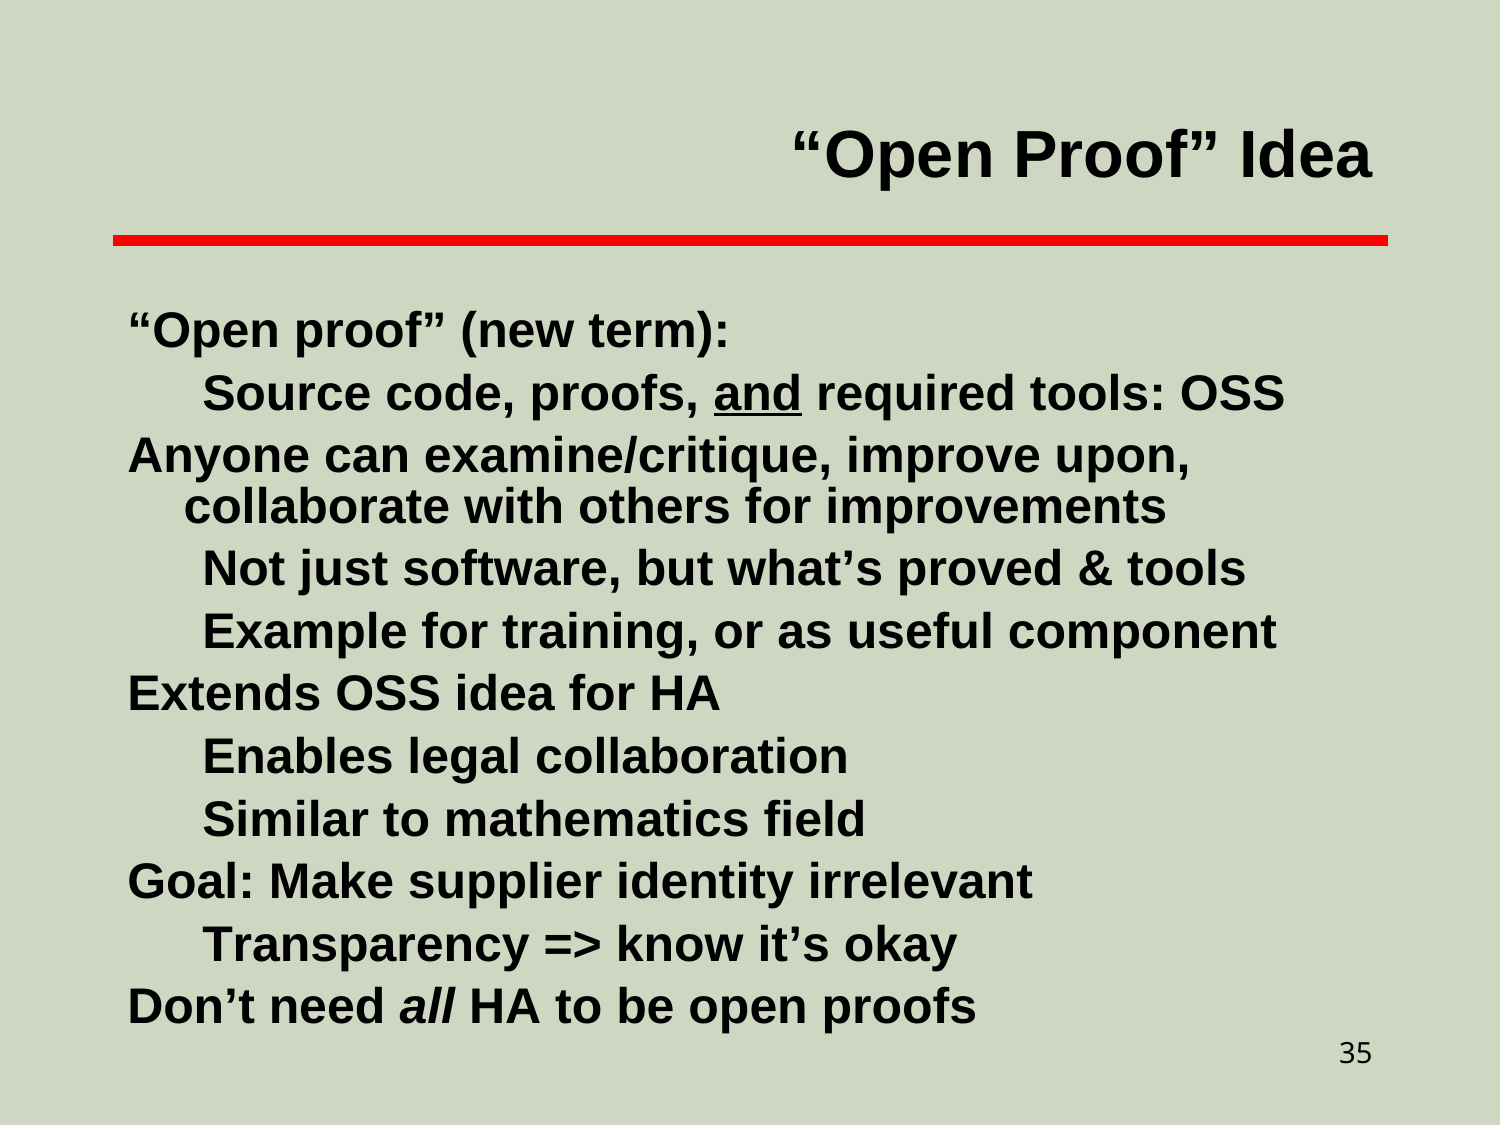

# “Open Proof” Idea
“Open proof” (new term):
Source code, proofs, and required tools: OSS
Anyone can examine/critique, improve upon, collaborate with others for improvements
Not just software, but what’s proved & tools
Example for training, or as useful component
Extends OSS idea for HA
Enables legal collaboration
Similar to mathematics field
Goal: Make supplier identity irrelevant
Transparency => know it’s okay
Don’t need all HA to be open proofs